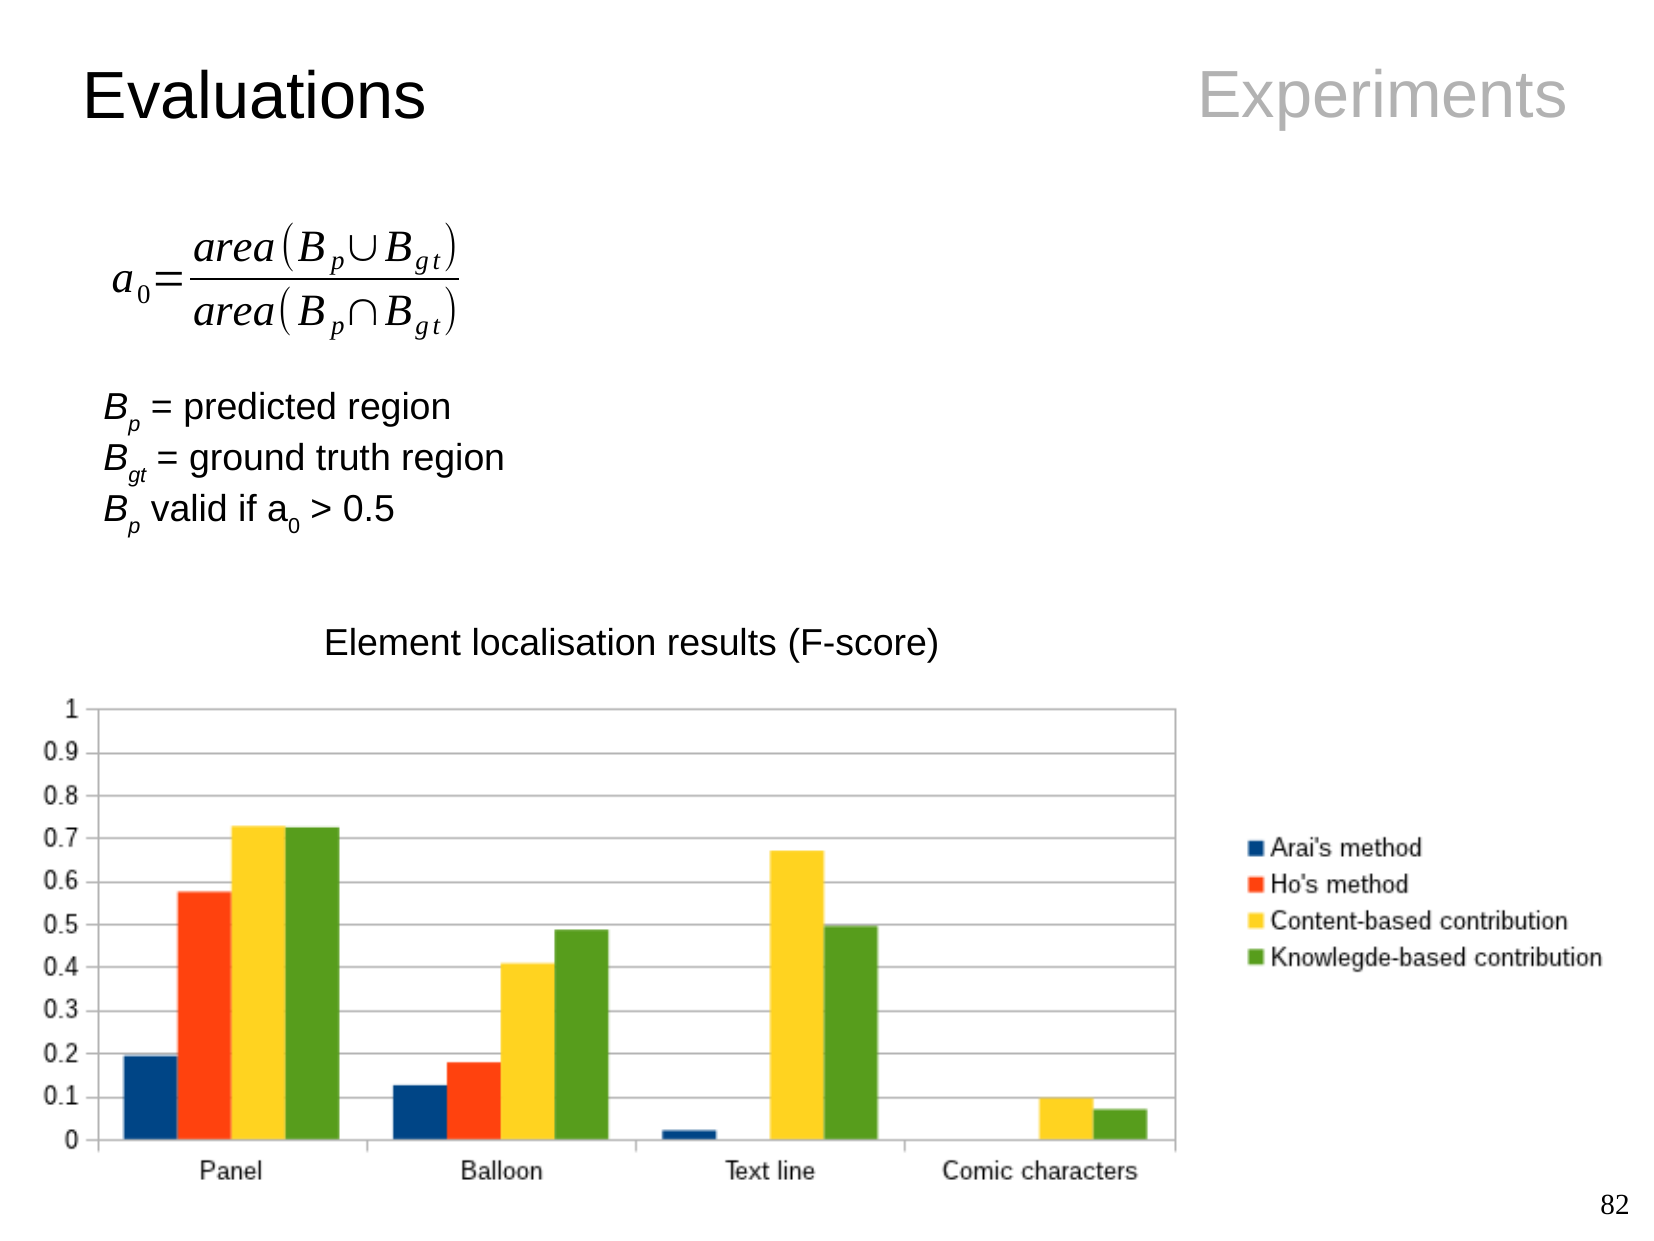

# Evaluations
TODO??? Define TP,TN, FP, FN
Bp = predicted region
Bgt = ground truth region
Bp valid if a0 > 0.5
Element localisation results (F-score)
82